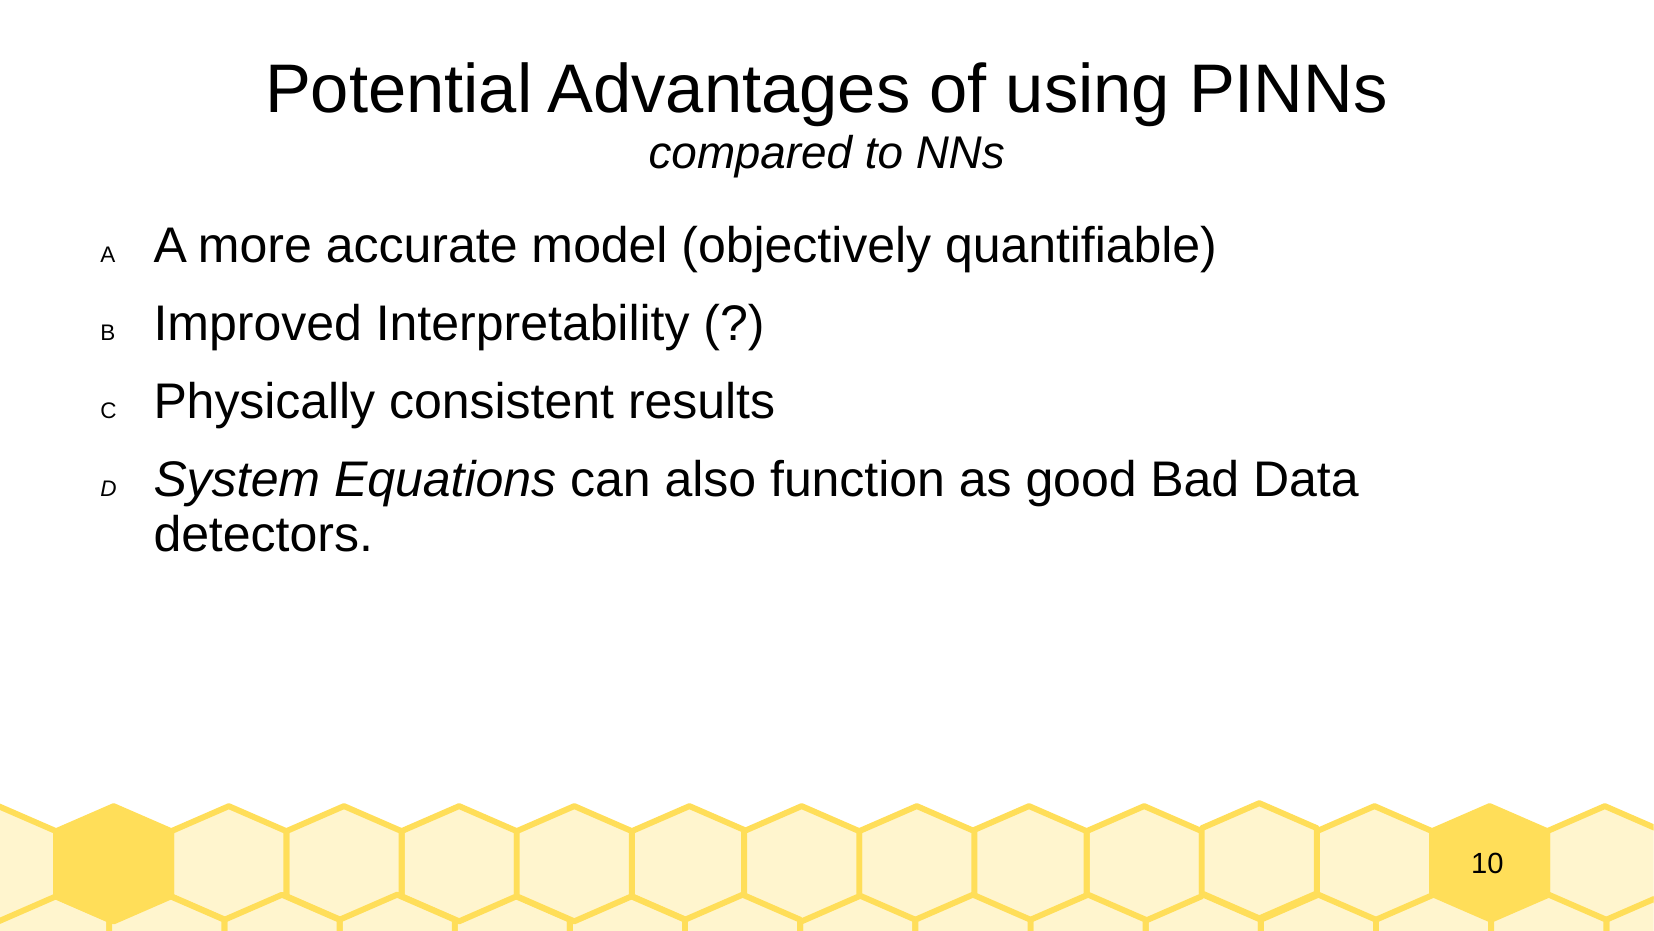

# Potential Advantages of using PINNs compared to NNs
A more accurate model (objectively quantifiable)
Improved Interpretability (?)
Physically consistent results
System Equations can also function as good Bad Data detectors.